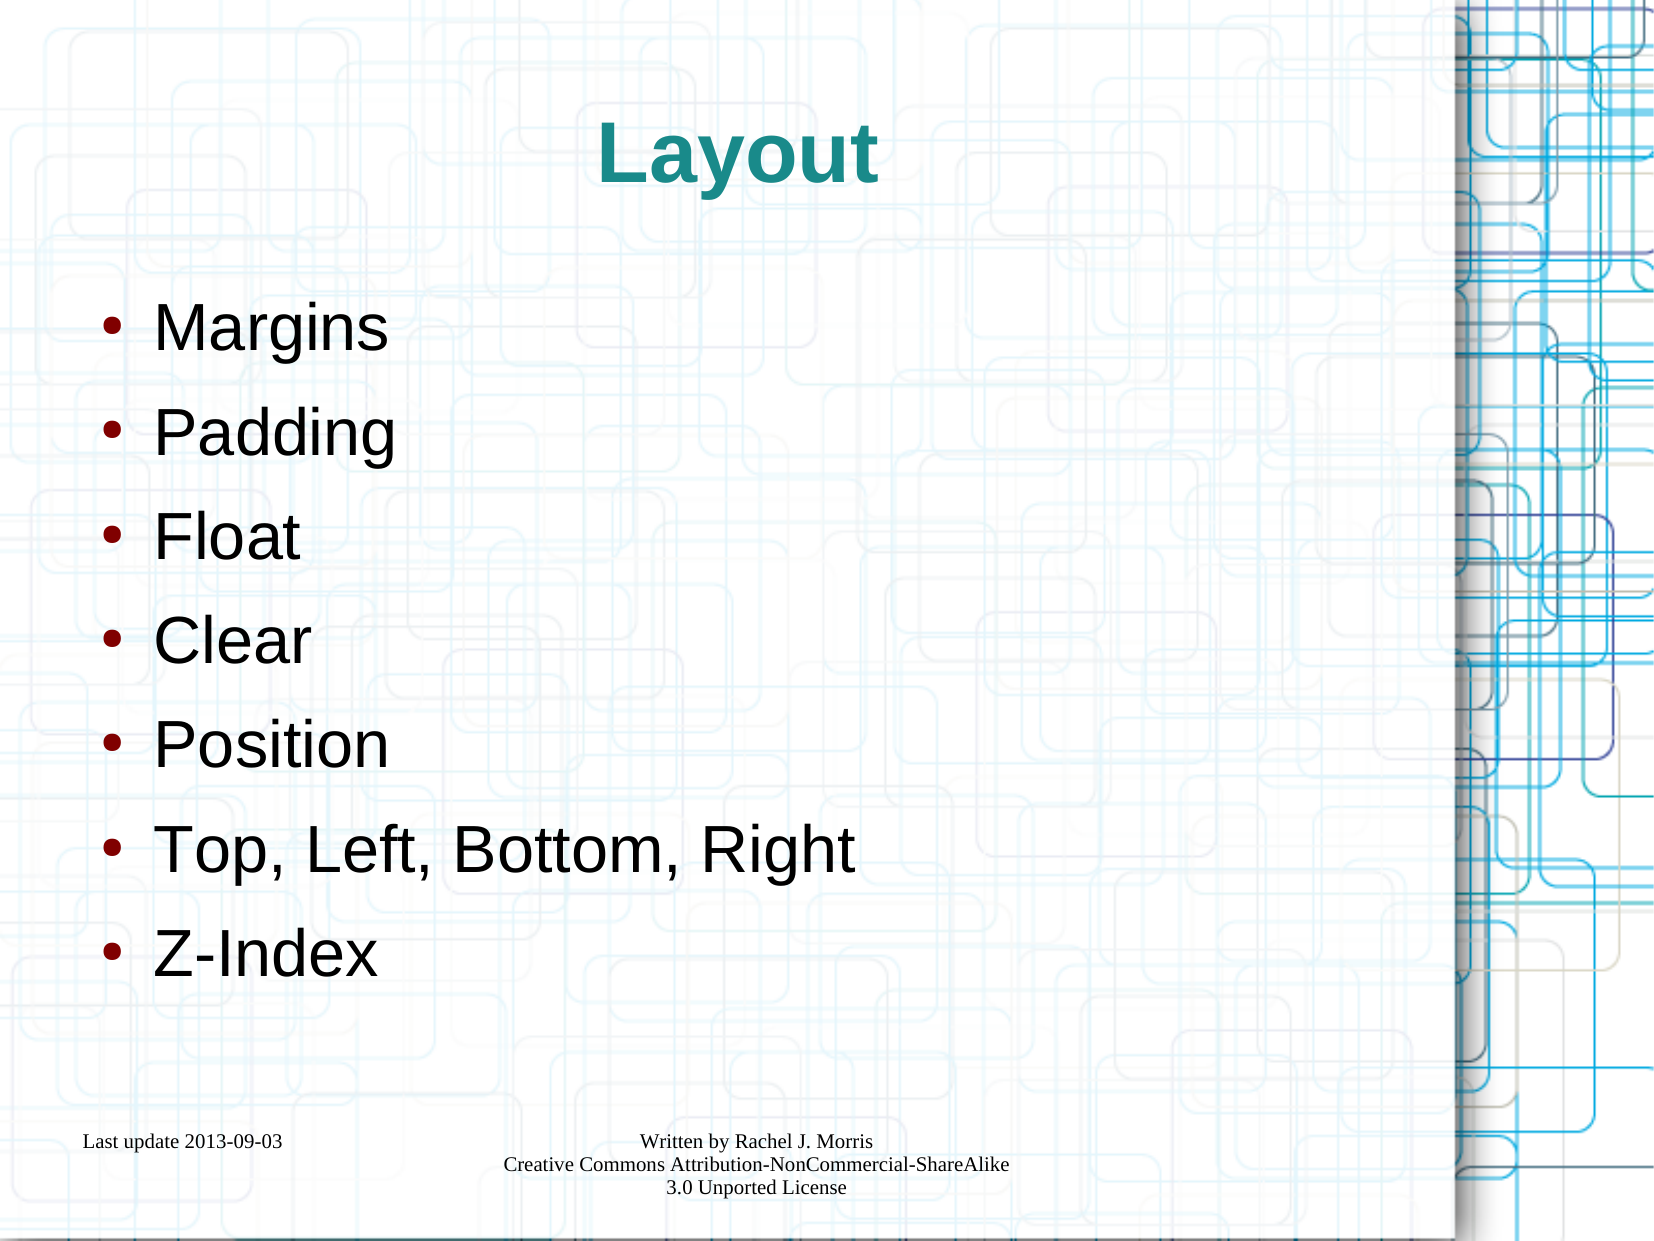

# Layout
Margins
Padding
Float
Clear
Position
Top, Left, Bottom, Right
Z-Index